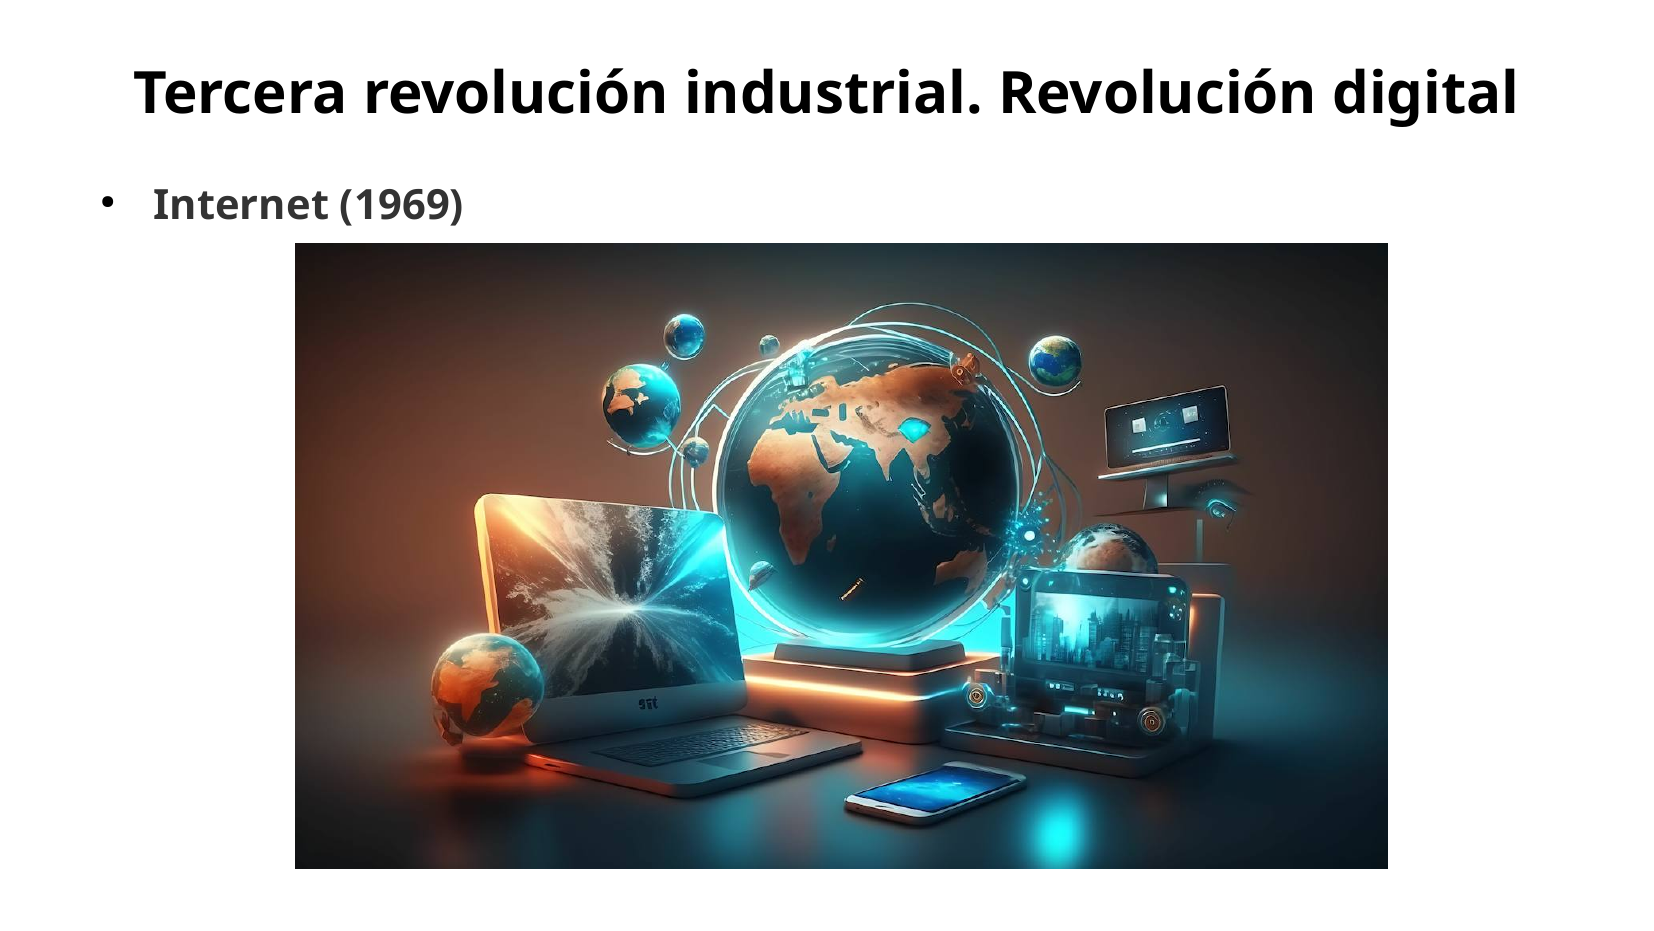

# Tercera revolución industrial. Revolución digital
Internet (1969)